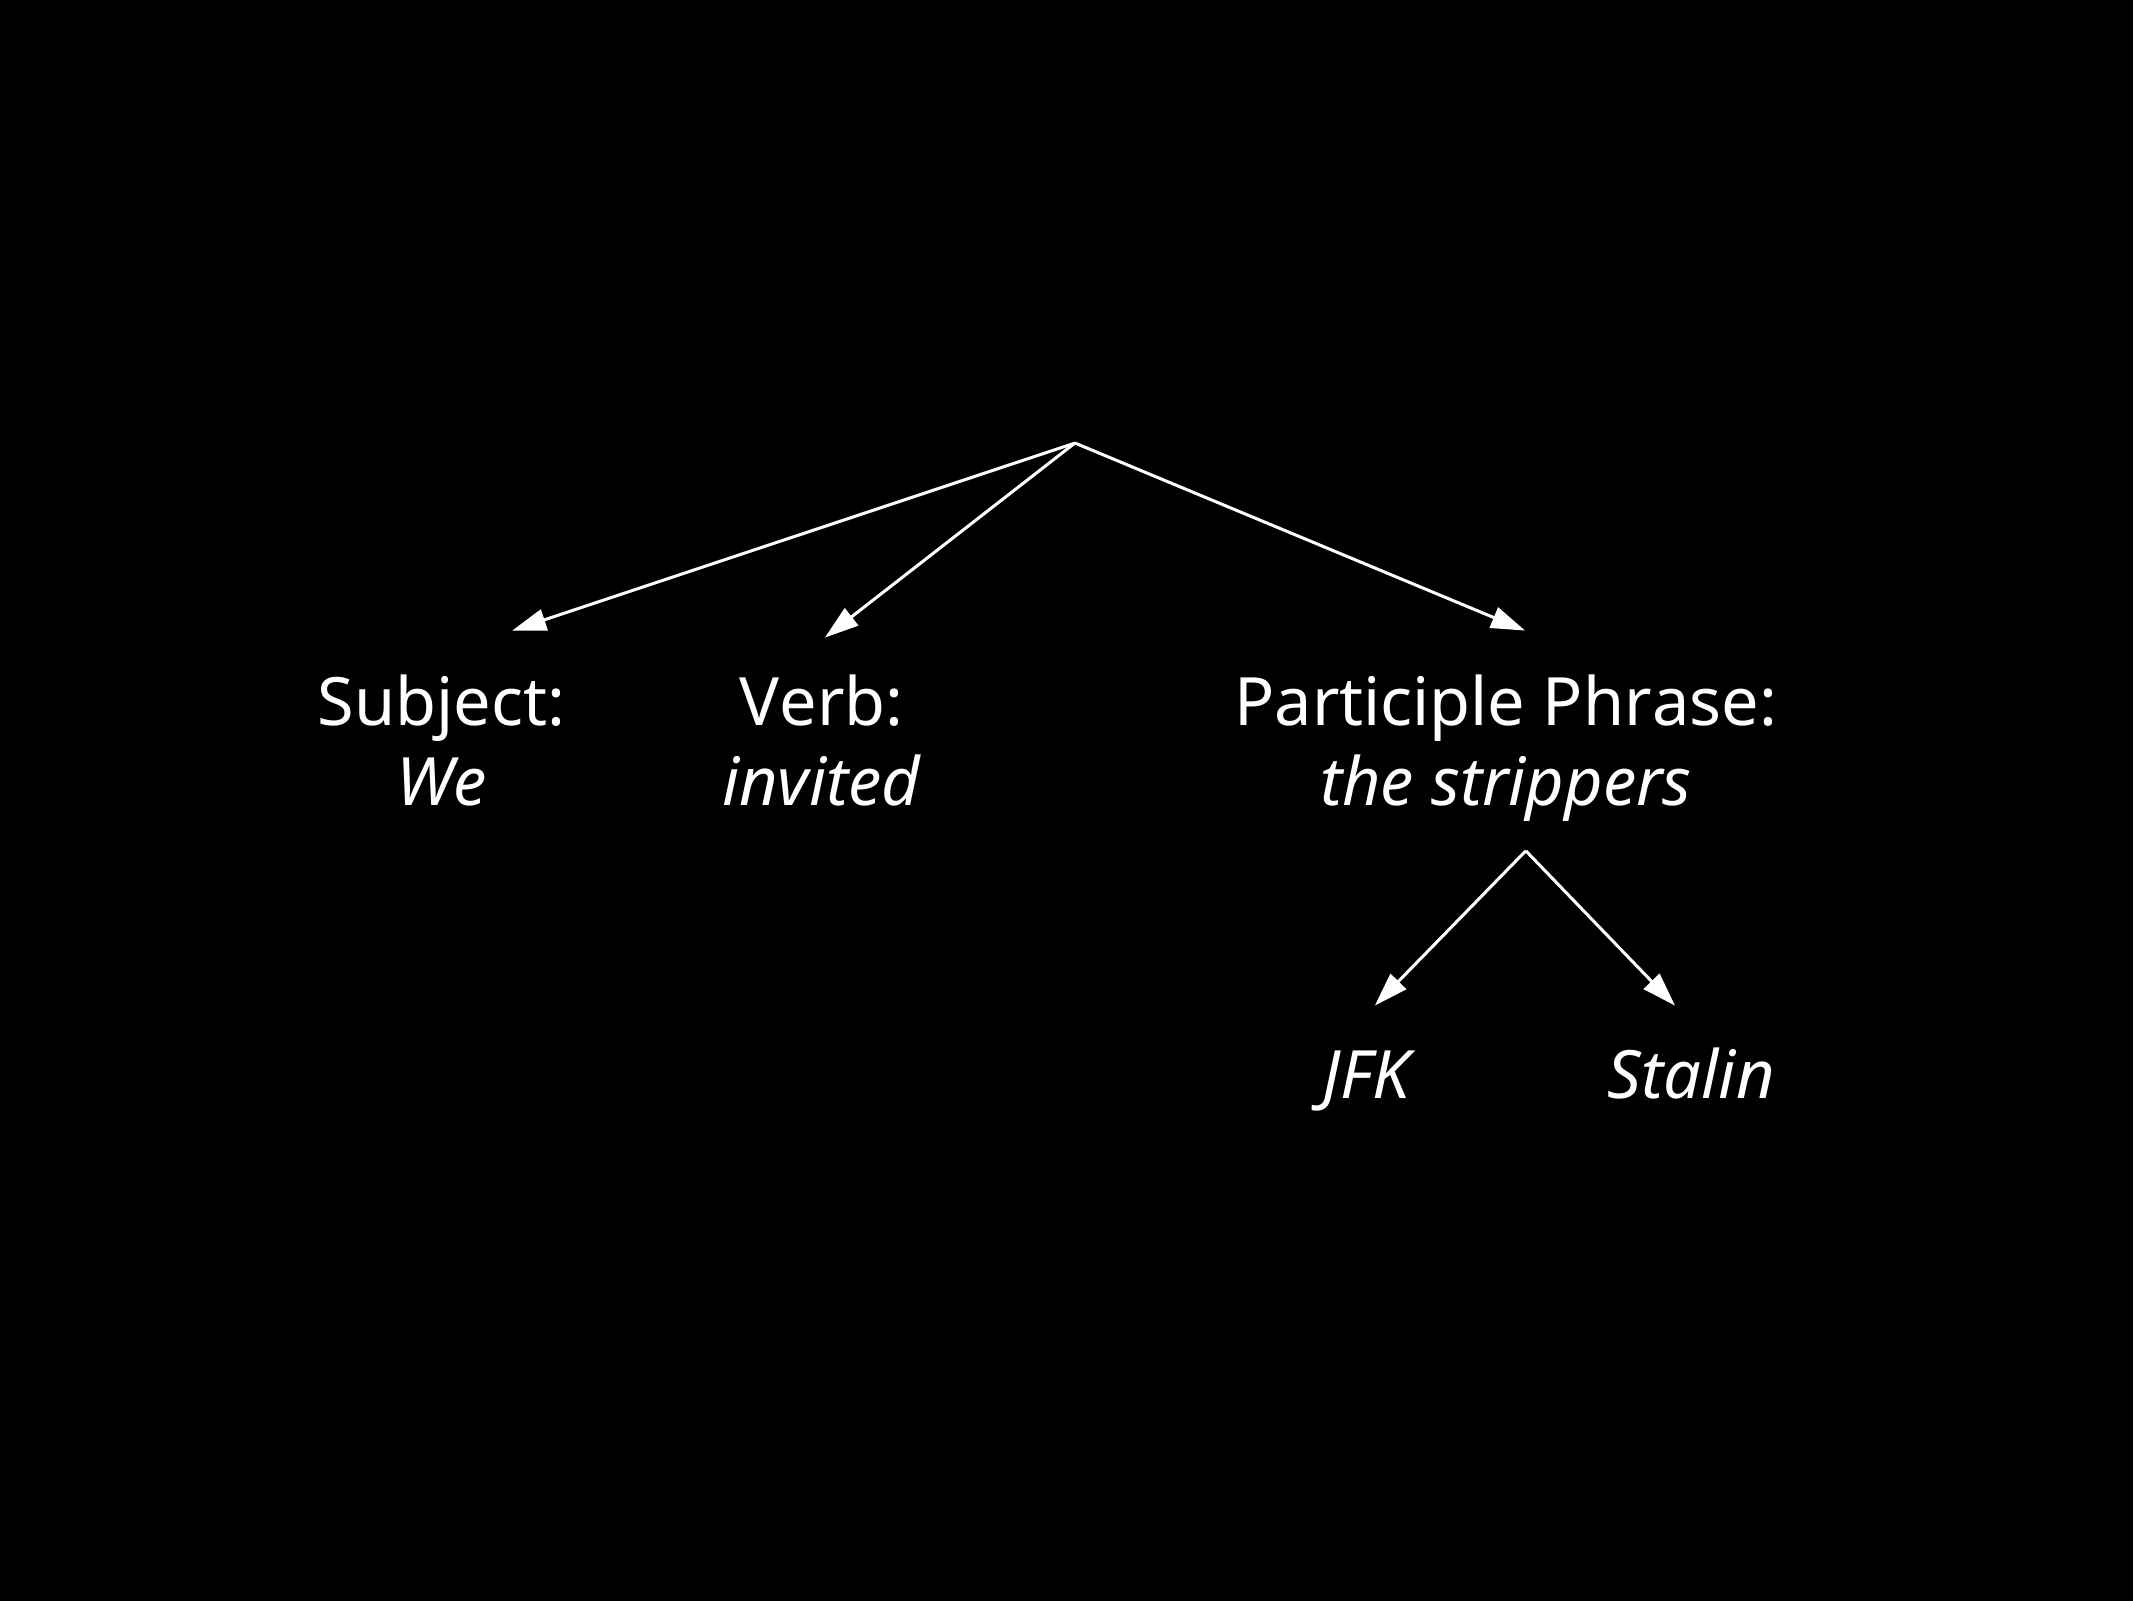

Participle Phrase:
the strippers
Subject:
We
Verb:
invited
JFK
Stalin